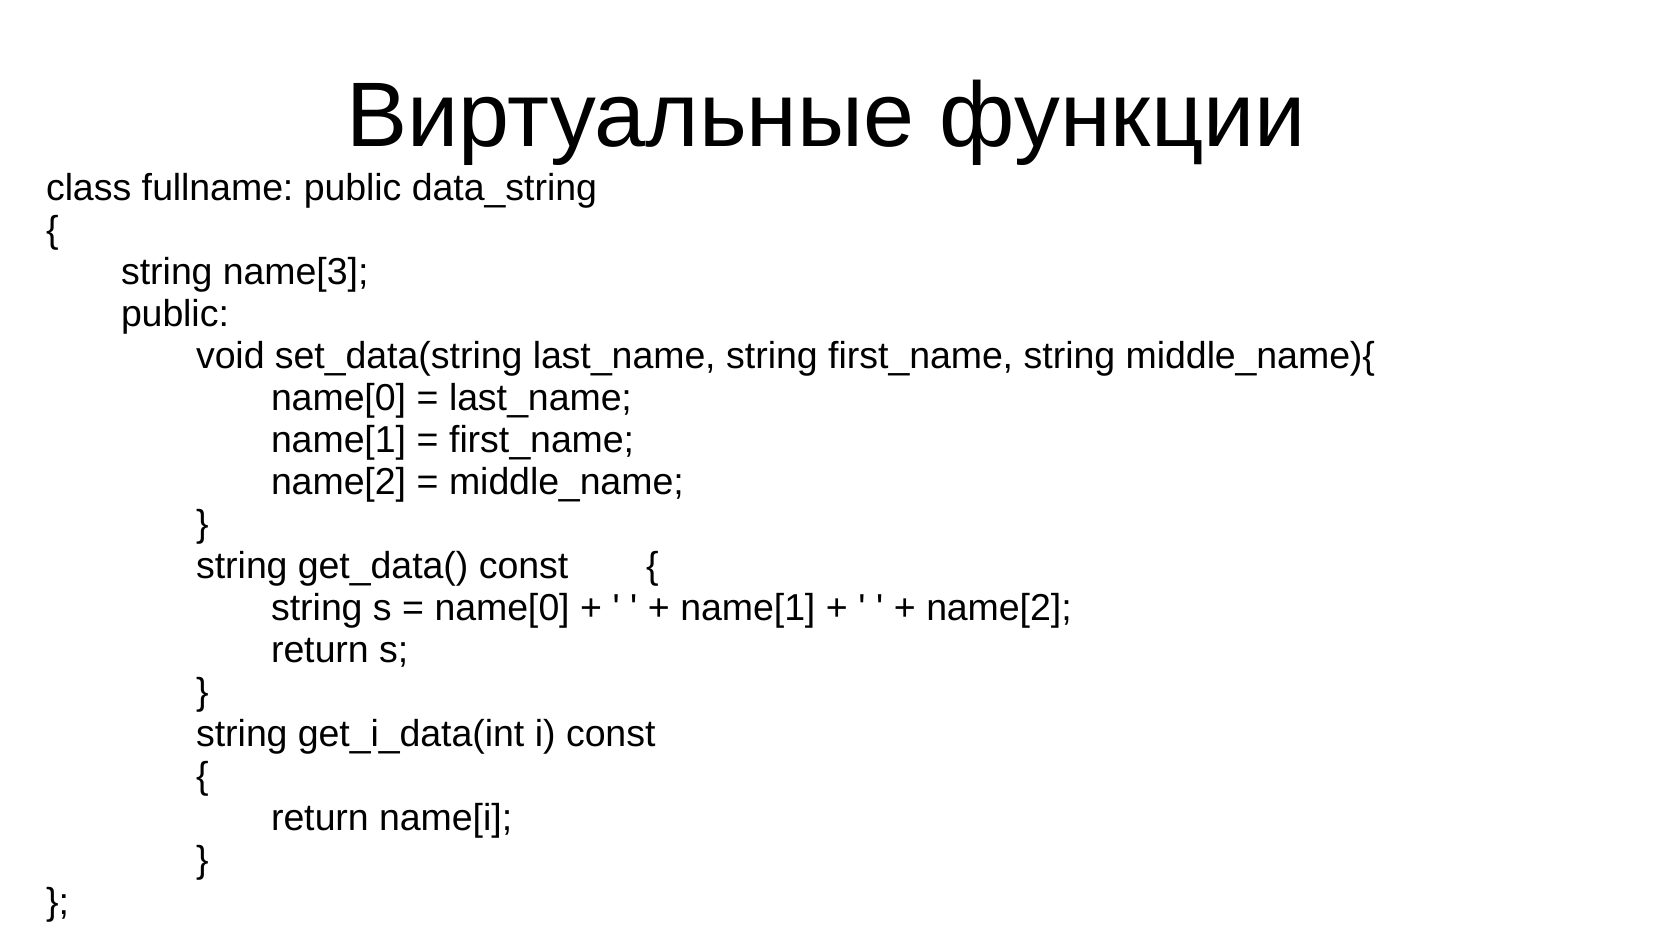

# Виртуальные функции
class fullname: public data_string
{
	string name[3];
	public:
		void set_data(string last_name, string first_name, string middle_name){
			name[0] = last_name;
			name[1] = first_name;
			name[2] = middle_name;
		}
		string get_data() const		{
			string s = name[0] + ' ' + name[1] + ' ' + name[2];
			return s;
		}
		string get_i_data(int i) const
		{
			return name[i];
		}
};